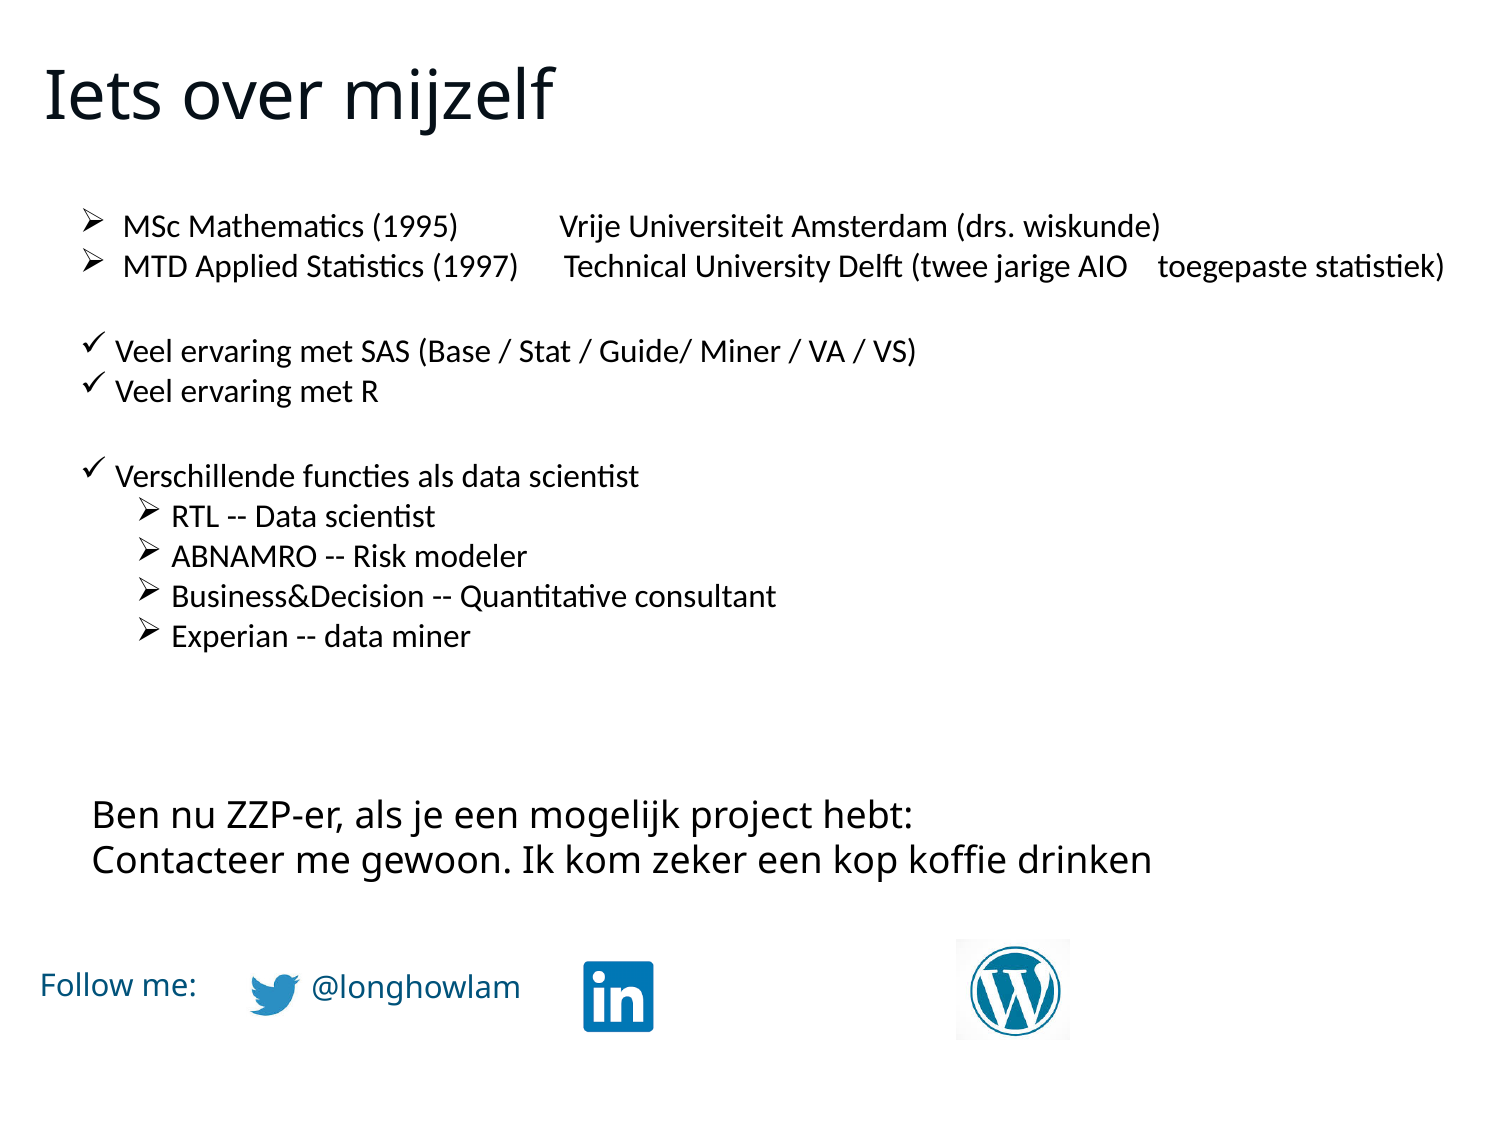

Iets over mijzelf
 MSc Mathematics (1995) 	 Vrije Universiteit Amsterdam (drs. wiskunde)
 MTD Applied Statistics (1997) Technical University Delft (twee jarige AIO toegepaste statistiek)
 Veel ervaring met SAS (Base / Stat / Guide/ Miner / VA / VS)
 Veel ervaring met R
 Verschillende functies als data scientist
 RTL -- Data scientist
 ABNAMRO -- Risk modeler
 Business&Decision -- Quantitative consultant
 Experian -- data miner
Ben nu ZZP-er, als je een mogelijk project hebt:
Contacteer me gewoon. Ik kom zeker een kop koffie drinken
Follow me:
@longhowlam